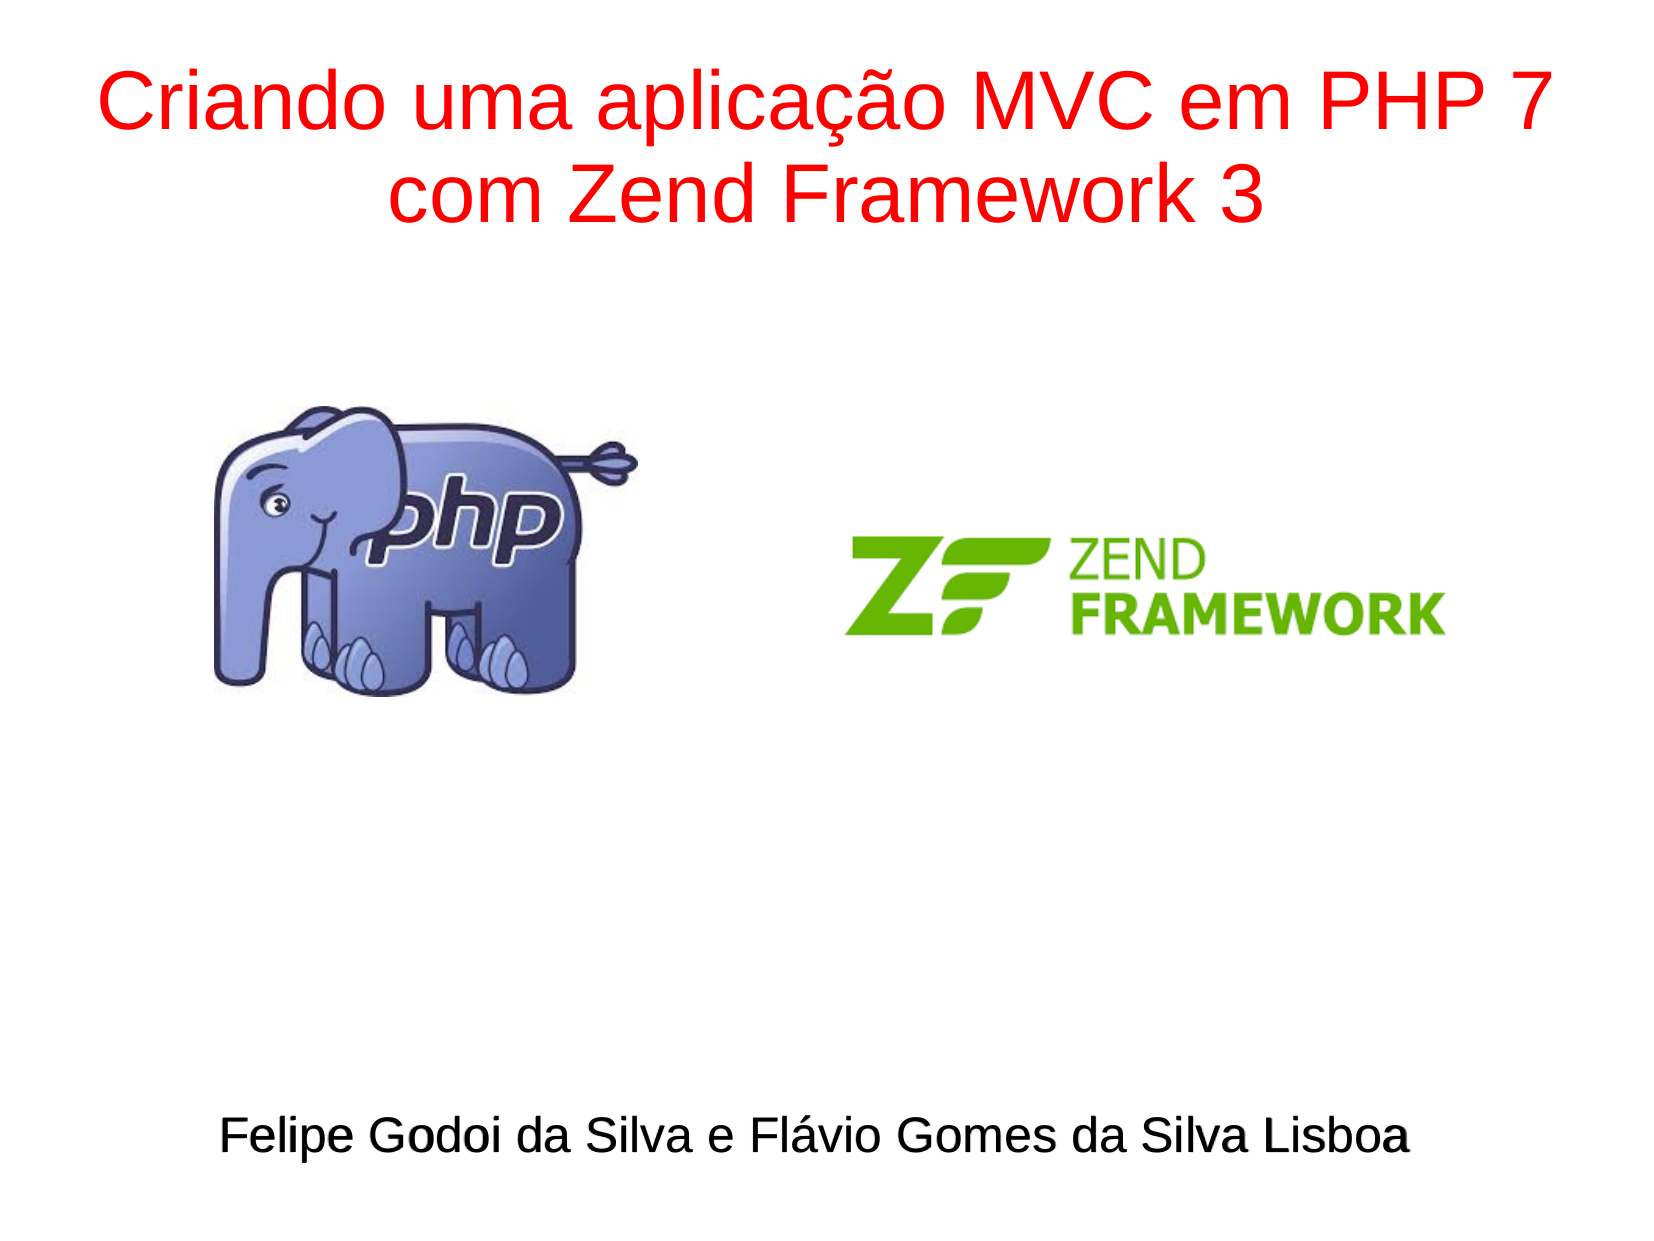

# Criando uma aplicação MVC em PHP 7 com Zend Framework 3
Felipe Godoi da Silva e Flávio Gomes da Silva Lisboa